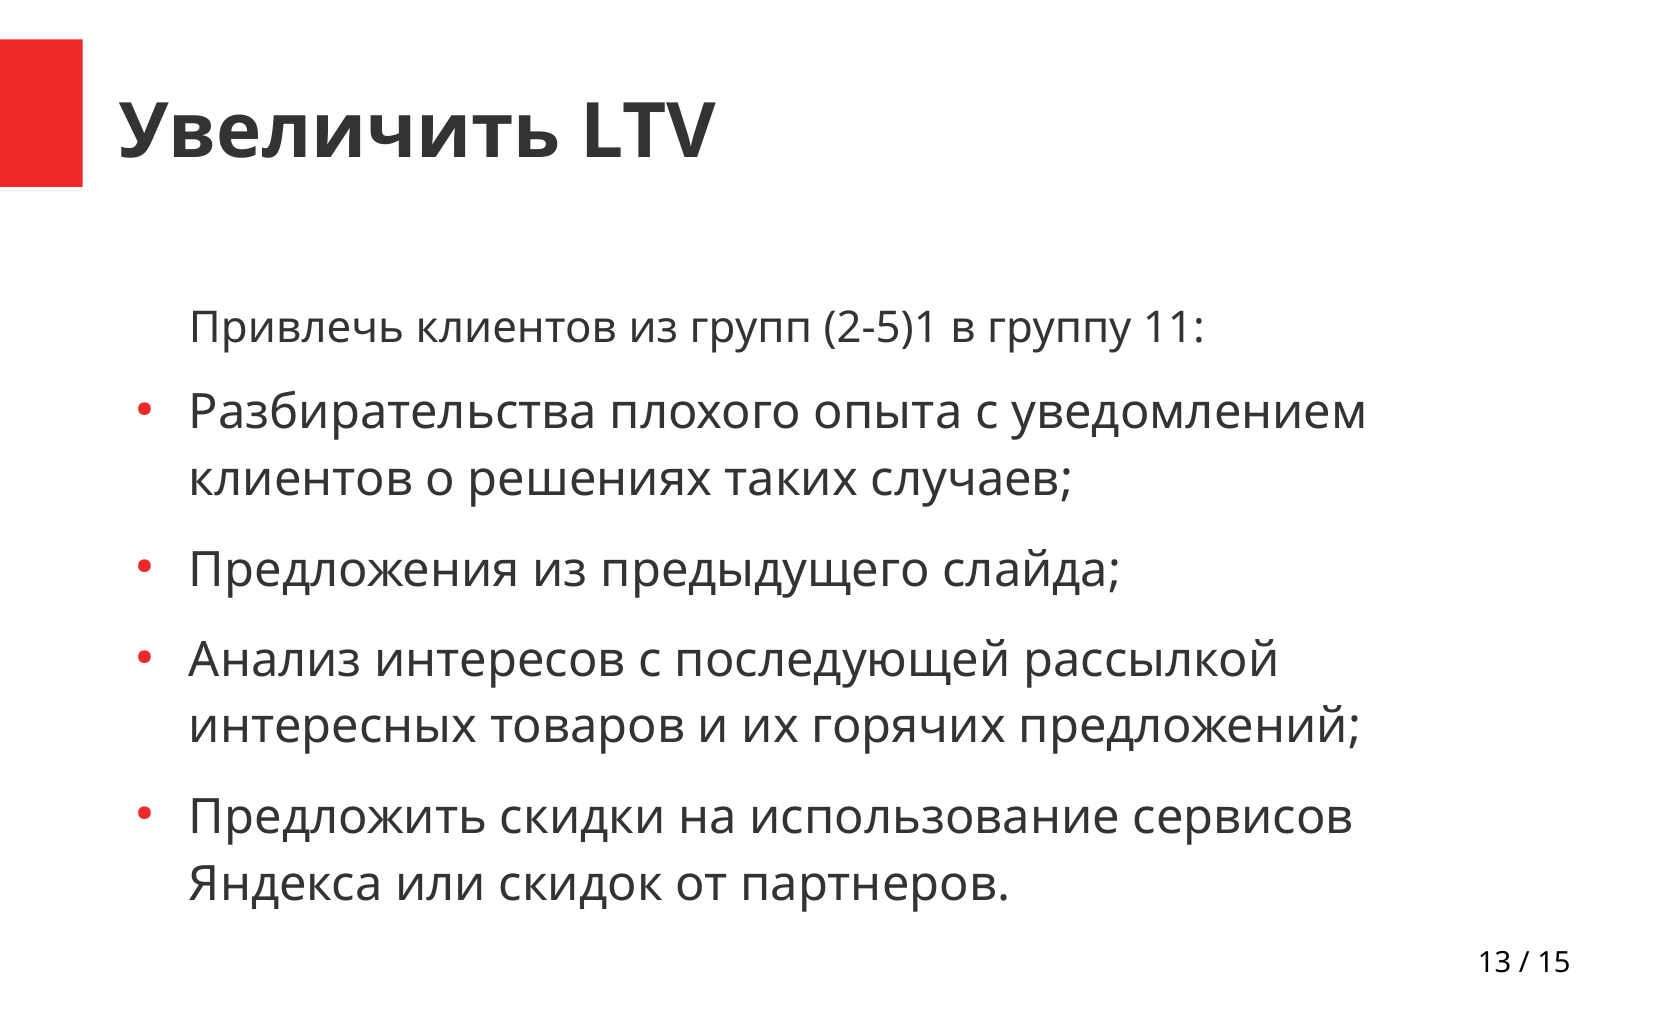

# Увеличить LTV
Привлечь клиентов из групп (2-5)1 в группу 11:
Разбирательства плохого опыта с уведомлением клиентов о решениях таких случаев;
Предложения из предыдущего слайда;
Анализ интересов с последующей рассылкой интересных товаров и их горячих предложений;
Предложить скидки на использование сервисов Яндекса или скидок от партнеров.
13